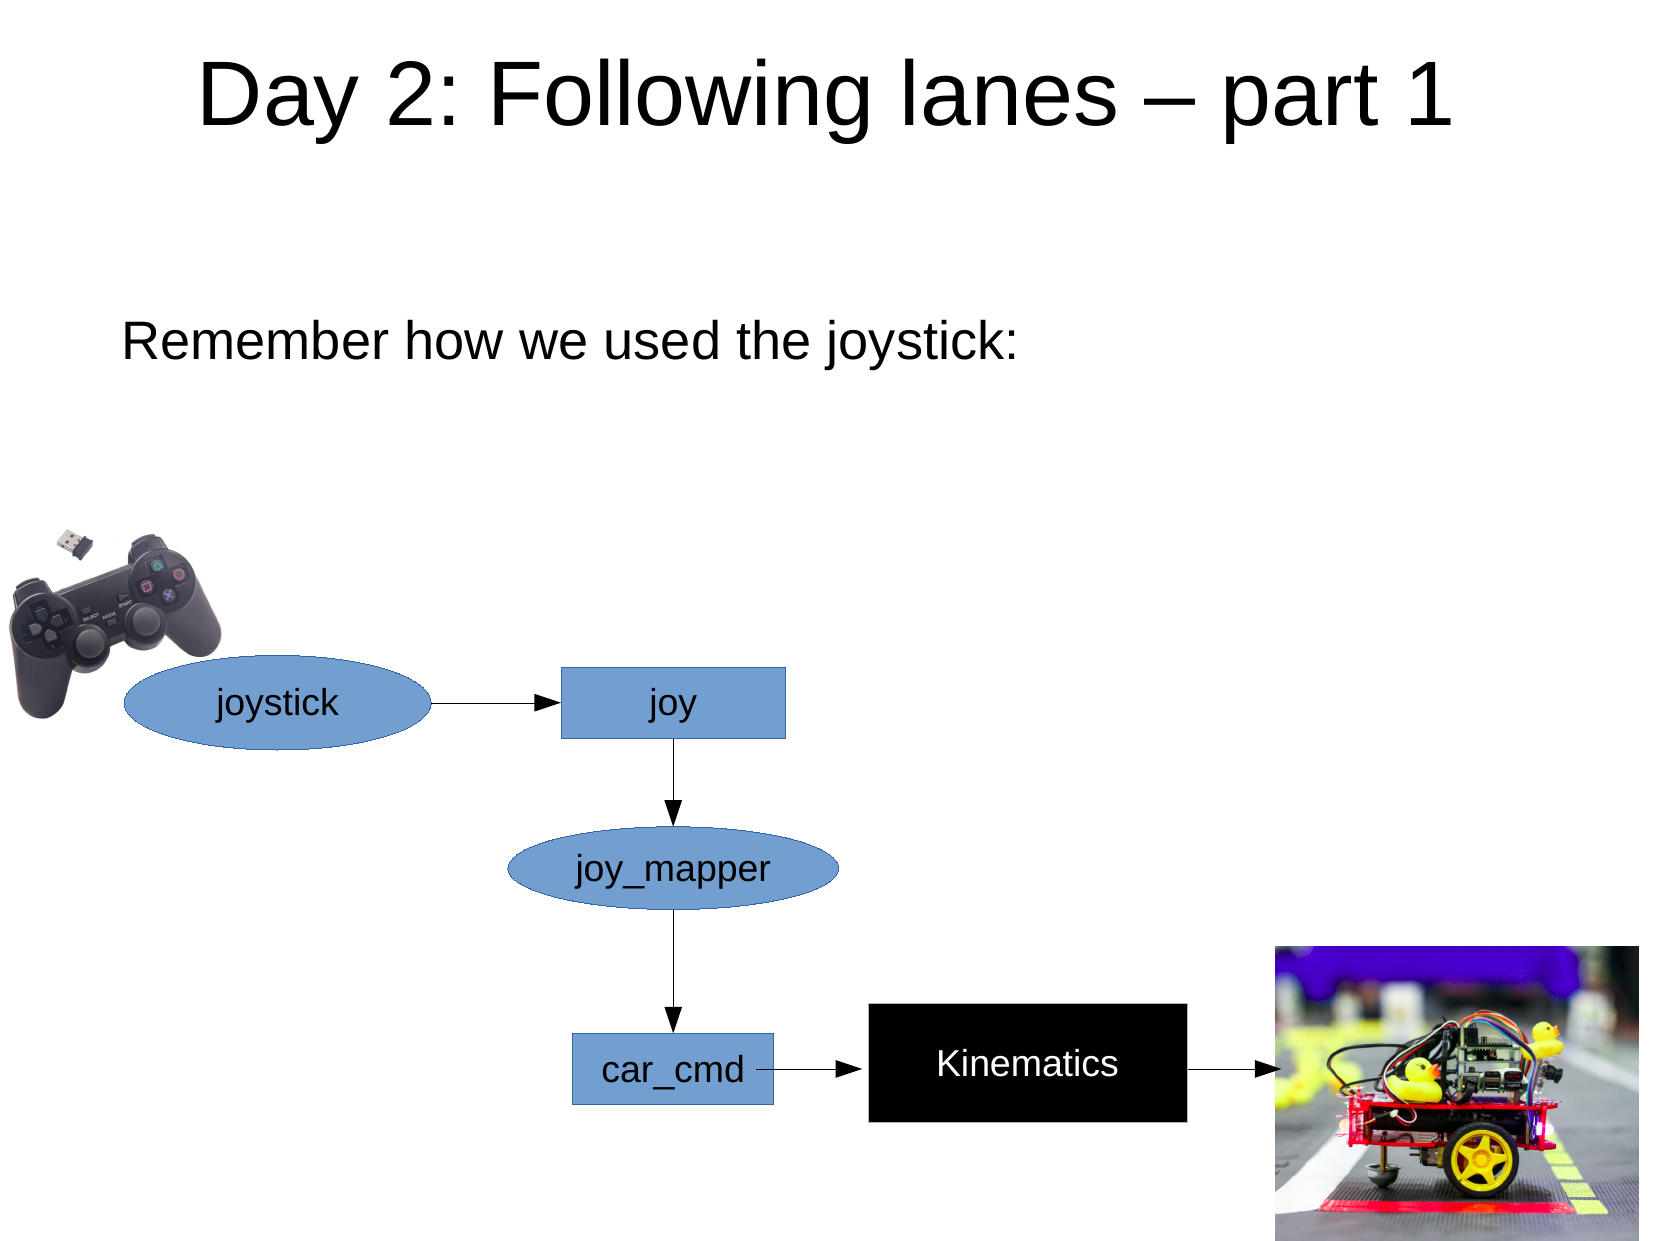

# Day 2: Following lanes – part 1
Remember how we used the joystick:
joystick
joy
joy_mapper
Kinematics
car_cmd